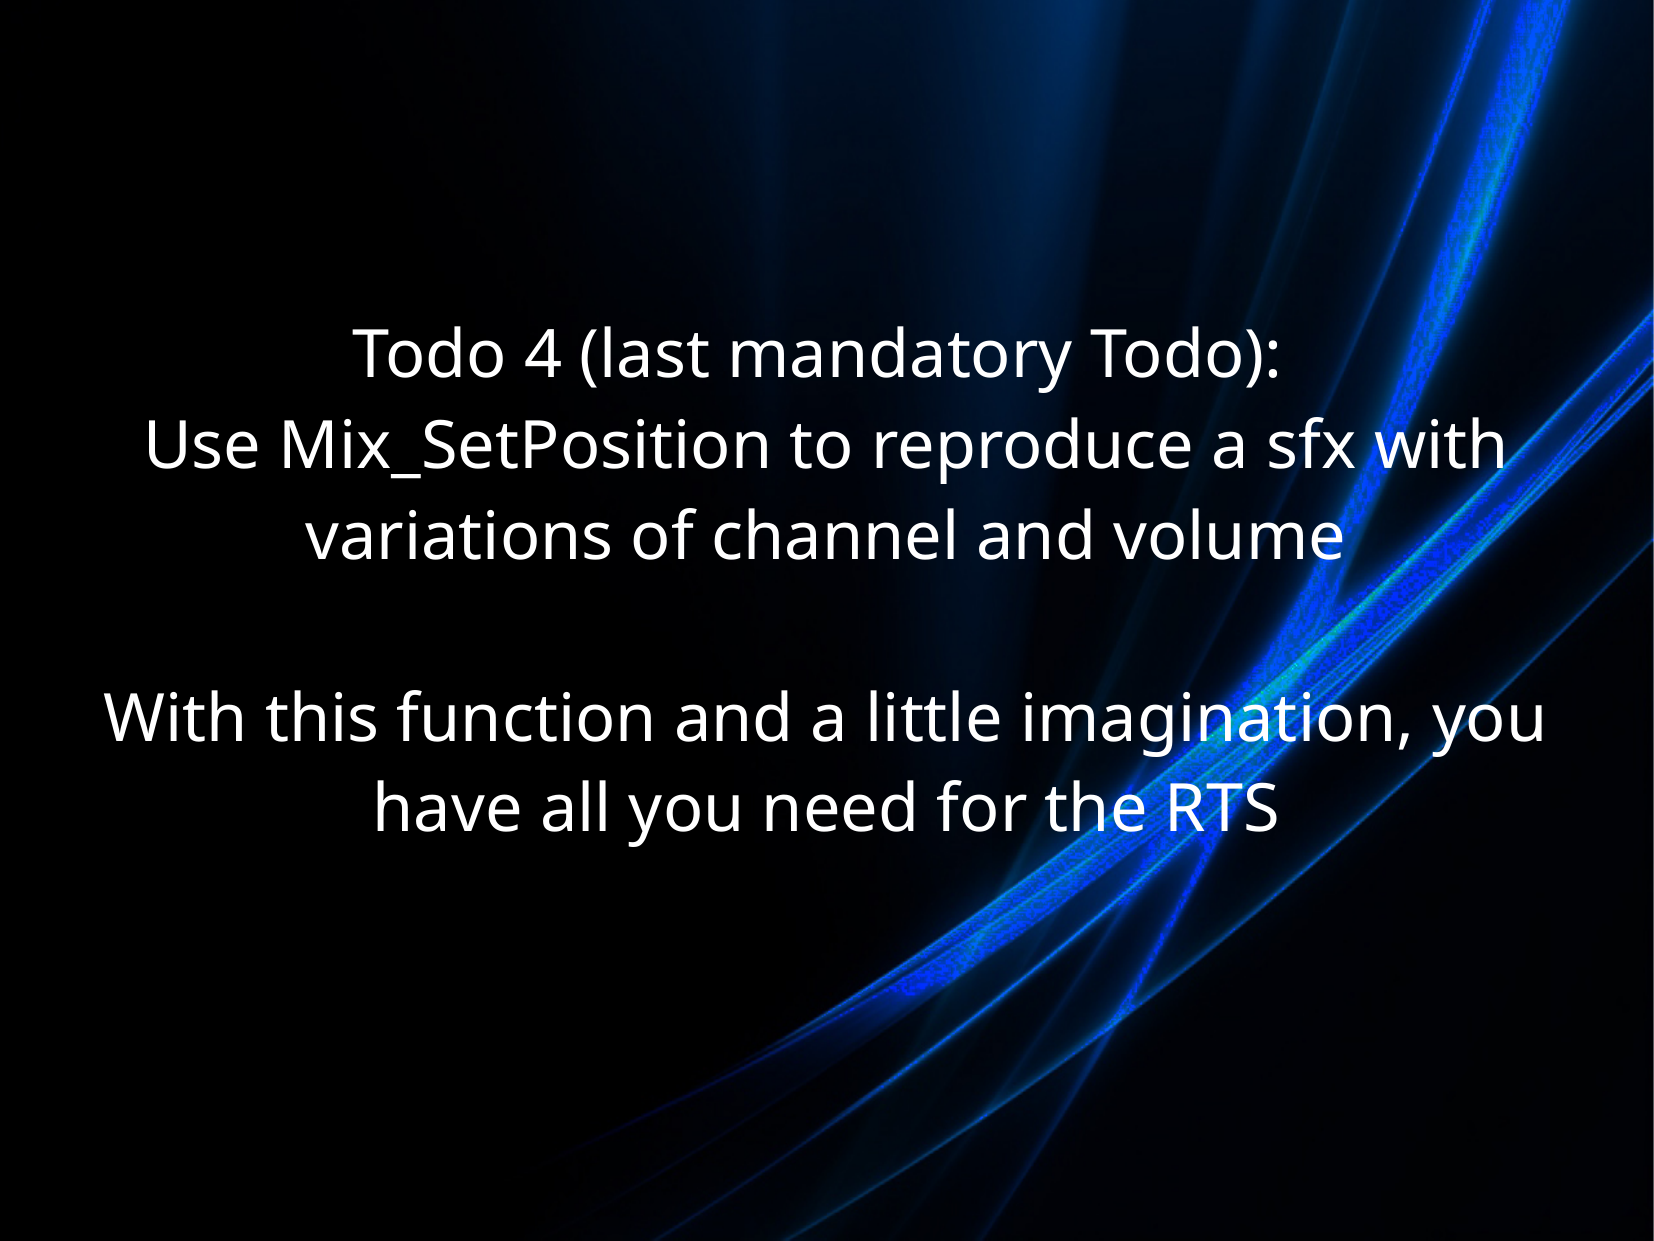

# Todo 4 (last mandatory Todo):
Use Mix_SetPosition to reproduce a sfx with variations of channel and volume
With this function and a little imagination, you have all you need for the RTS